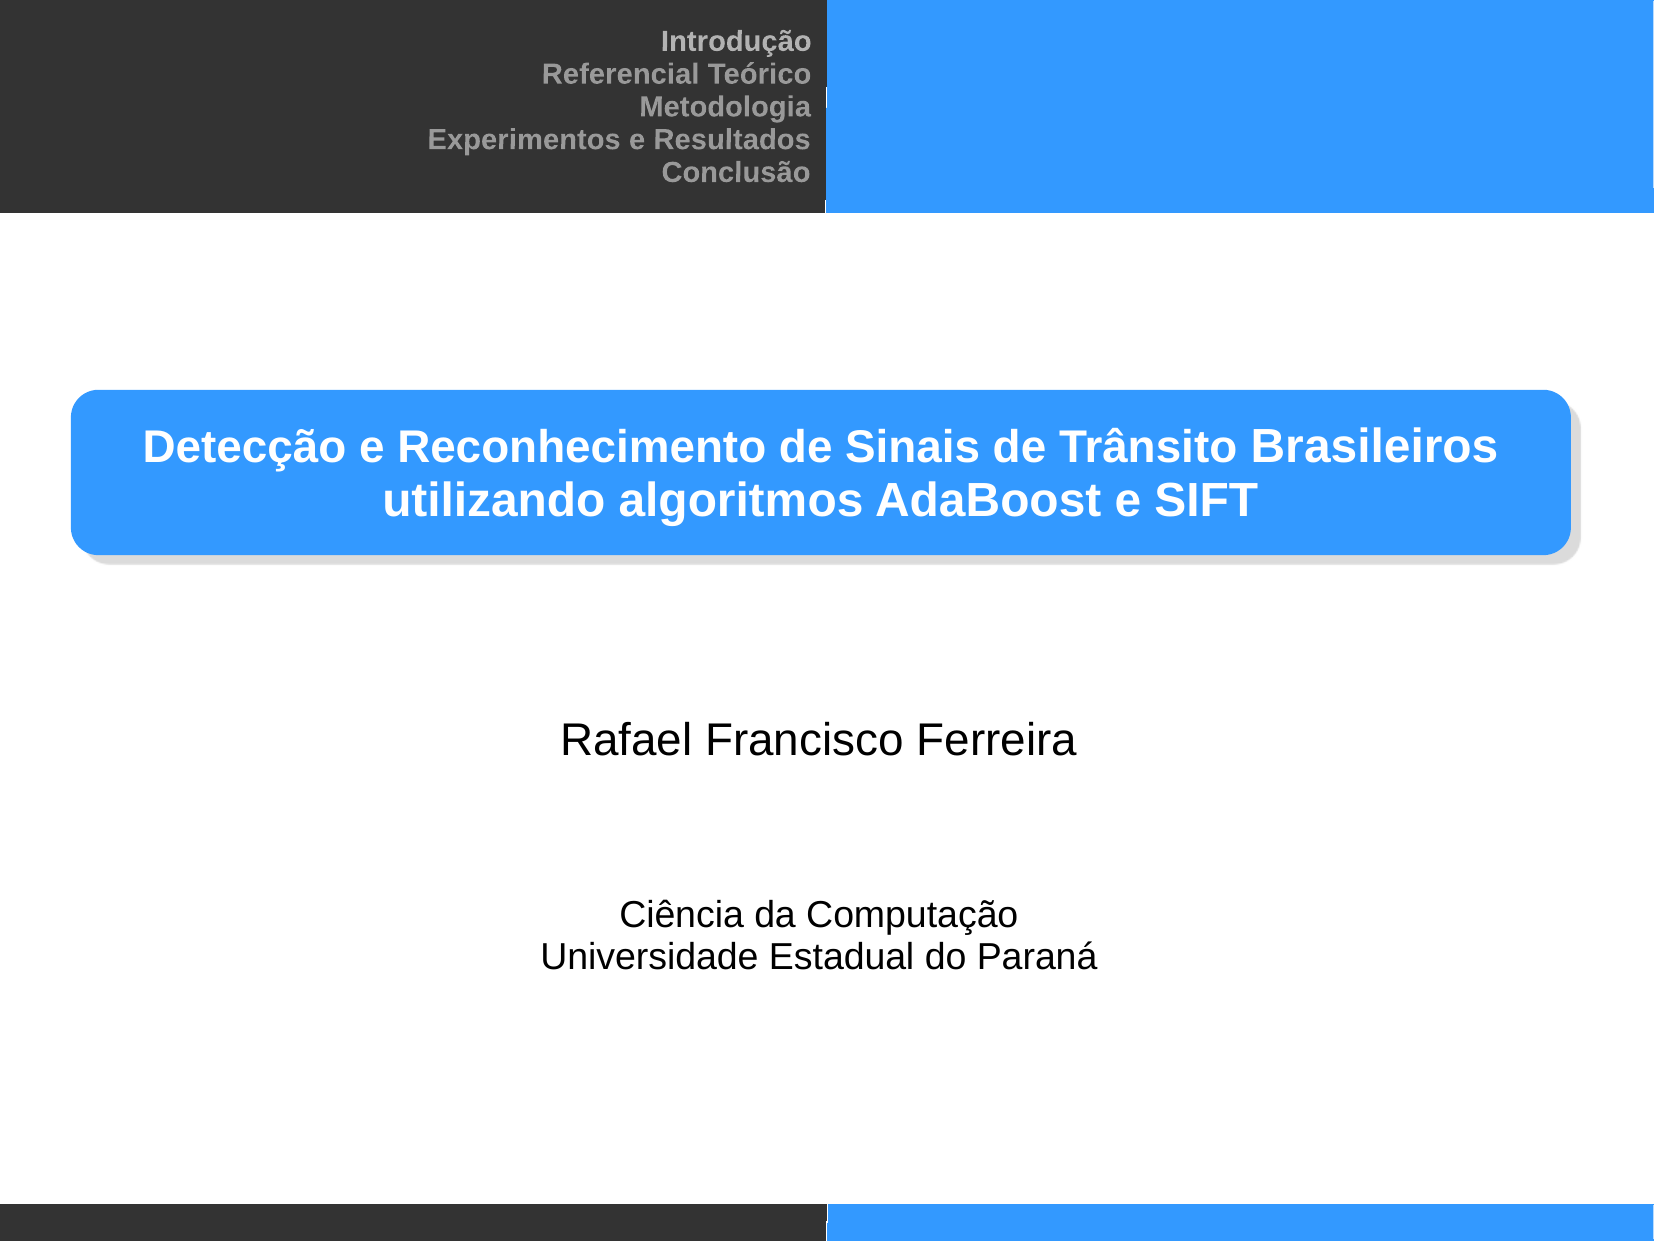

Introdução
Referencial Teórico
Metodologia
Experimentos e Resultados
Conclusão
Detecção e Reconhecimento de Sinais de Trânsito Brasileiros
utilizando algoritmos AdaBoost e SIFT
Rafael Francisco Ferreira
Ciência da Computação
Universidade Estadual do Paraná